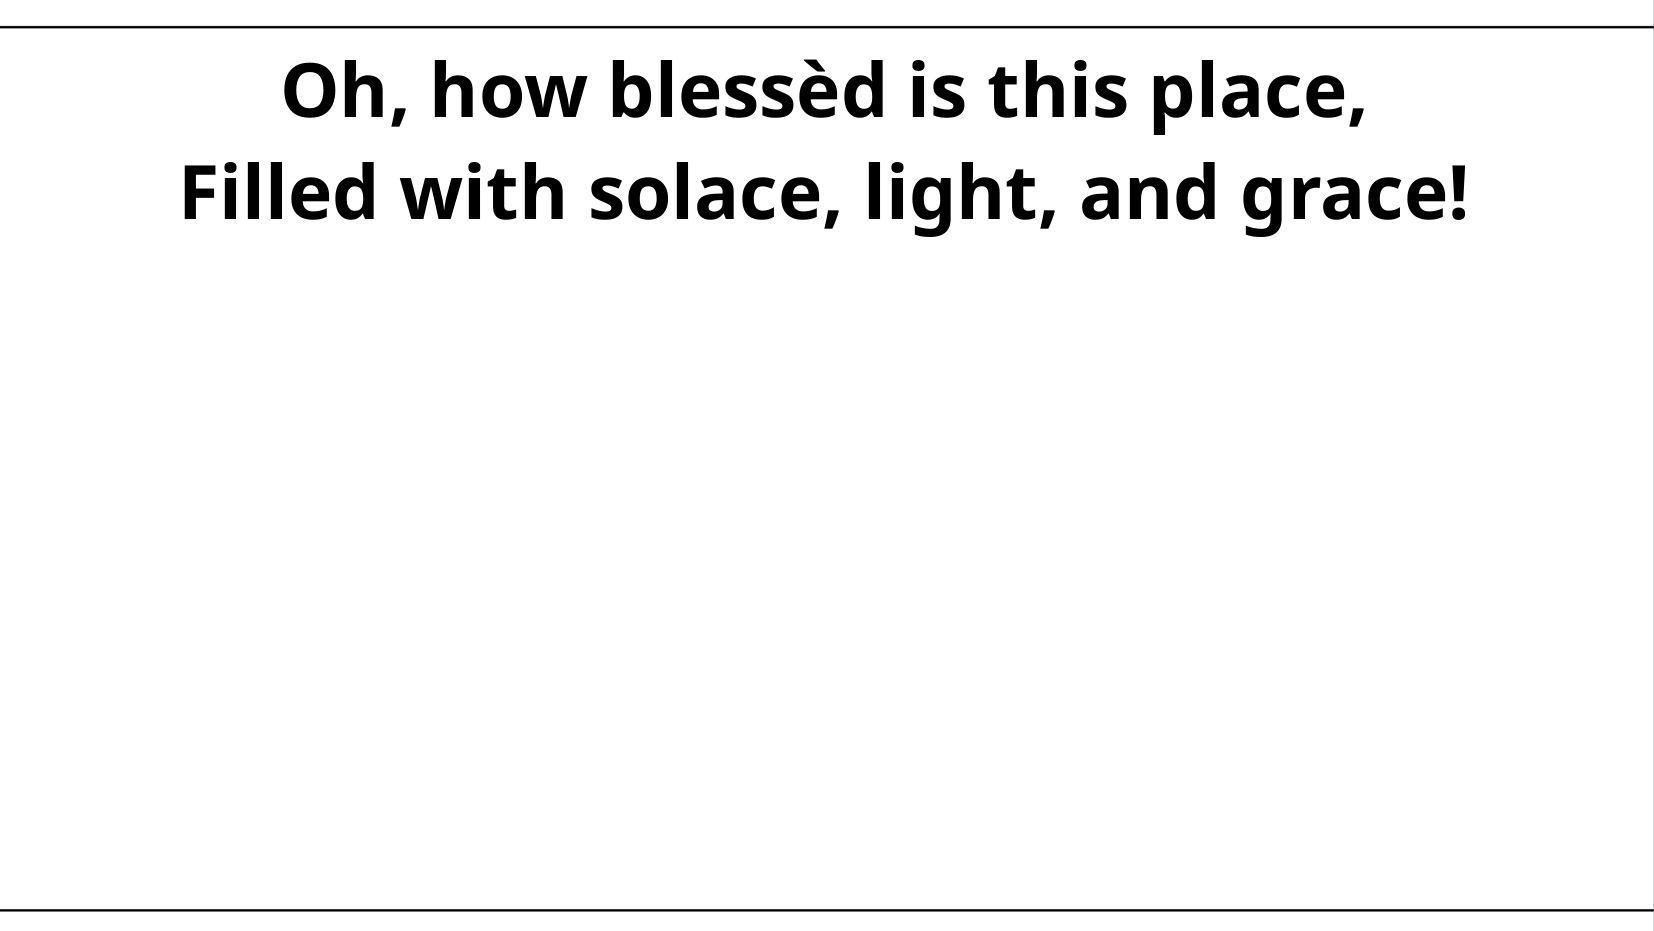

Oh, how blessèd is this place,
Filled with solace, light, and grace!